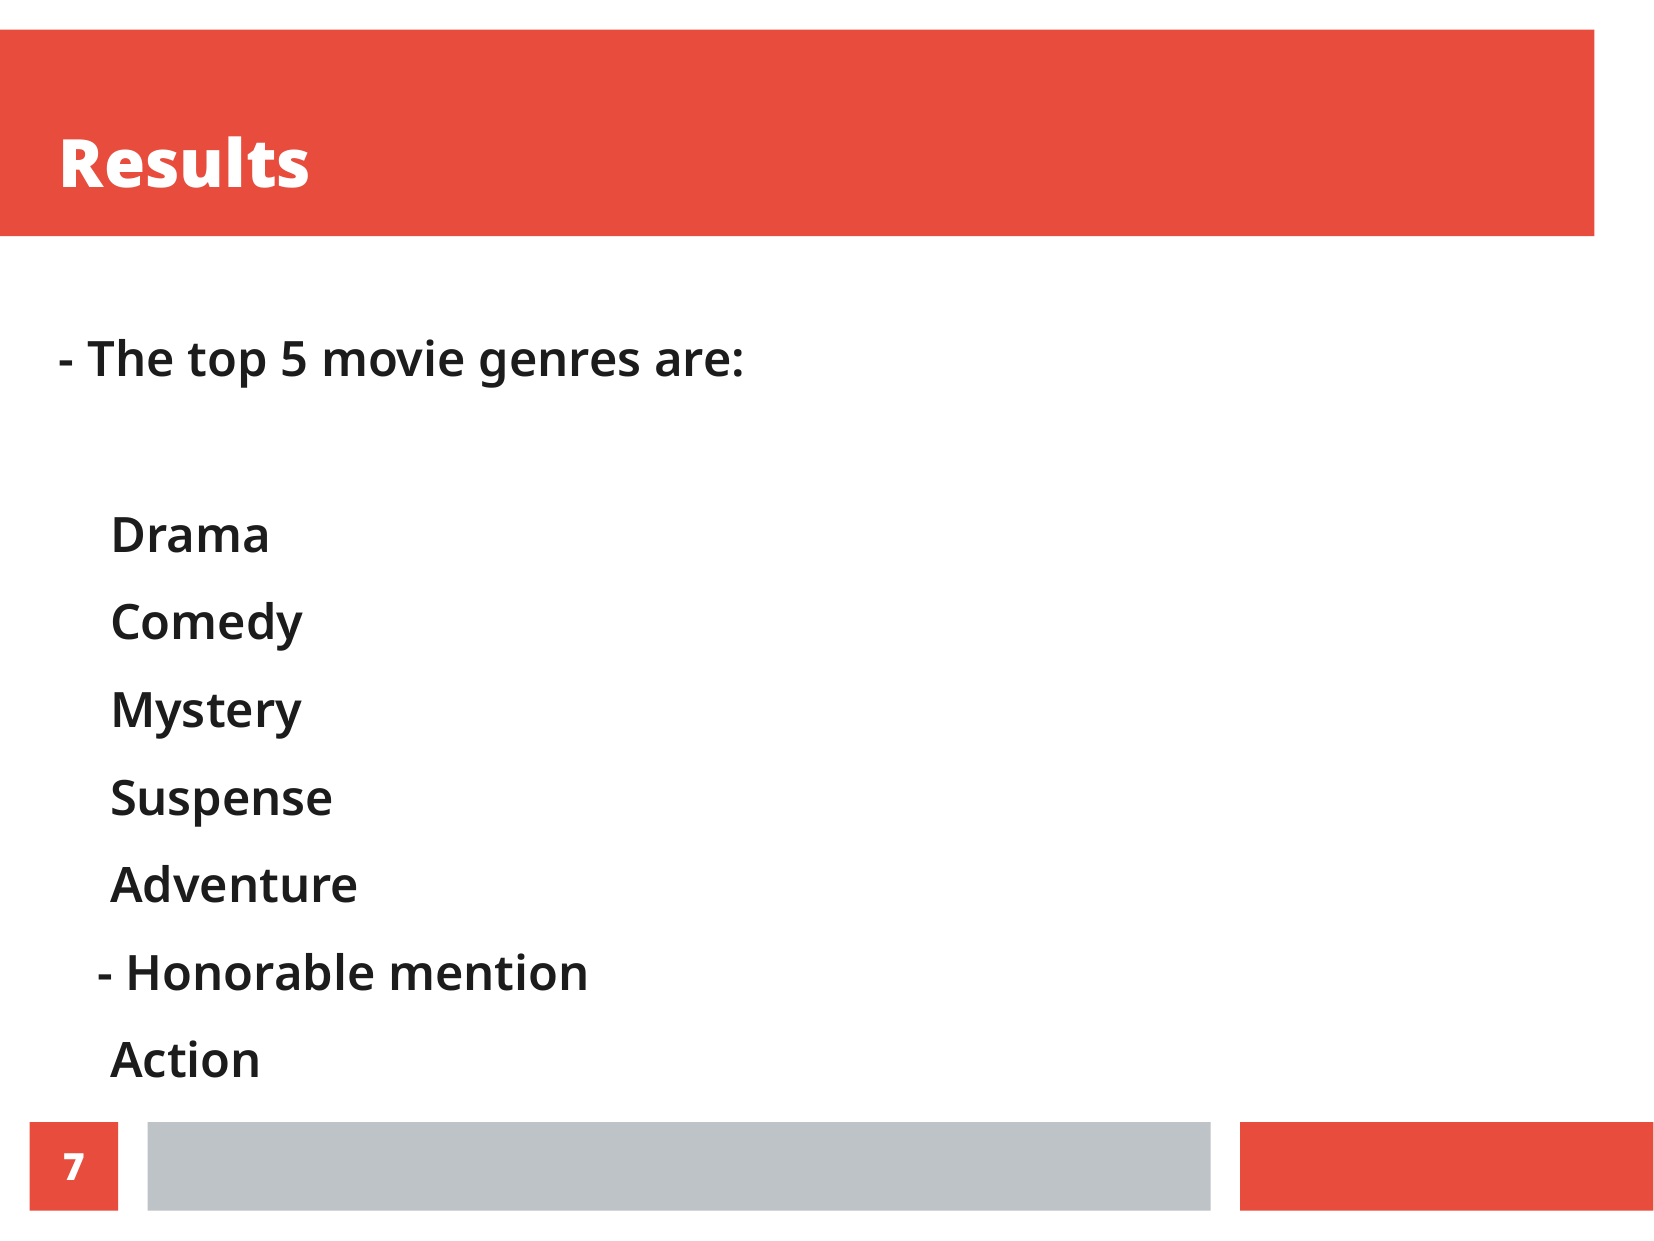

# Results
- The top 5 movie genres are:
 Drama
 Comedy
 Mystery
 Suspense
 Adventure
 - Honorable mention
 Action
7